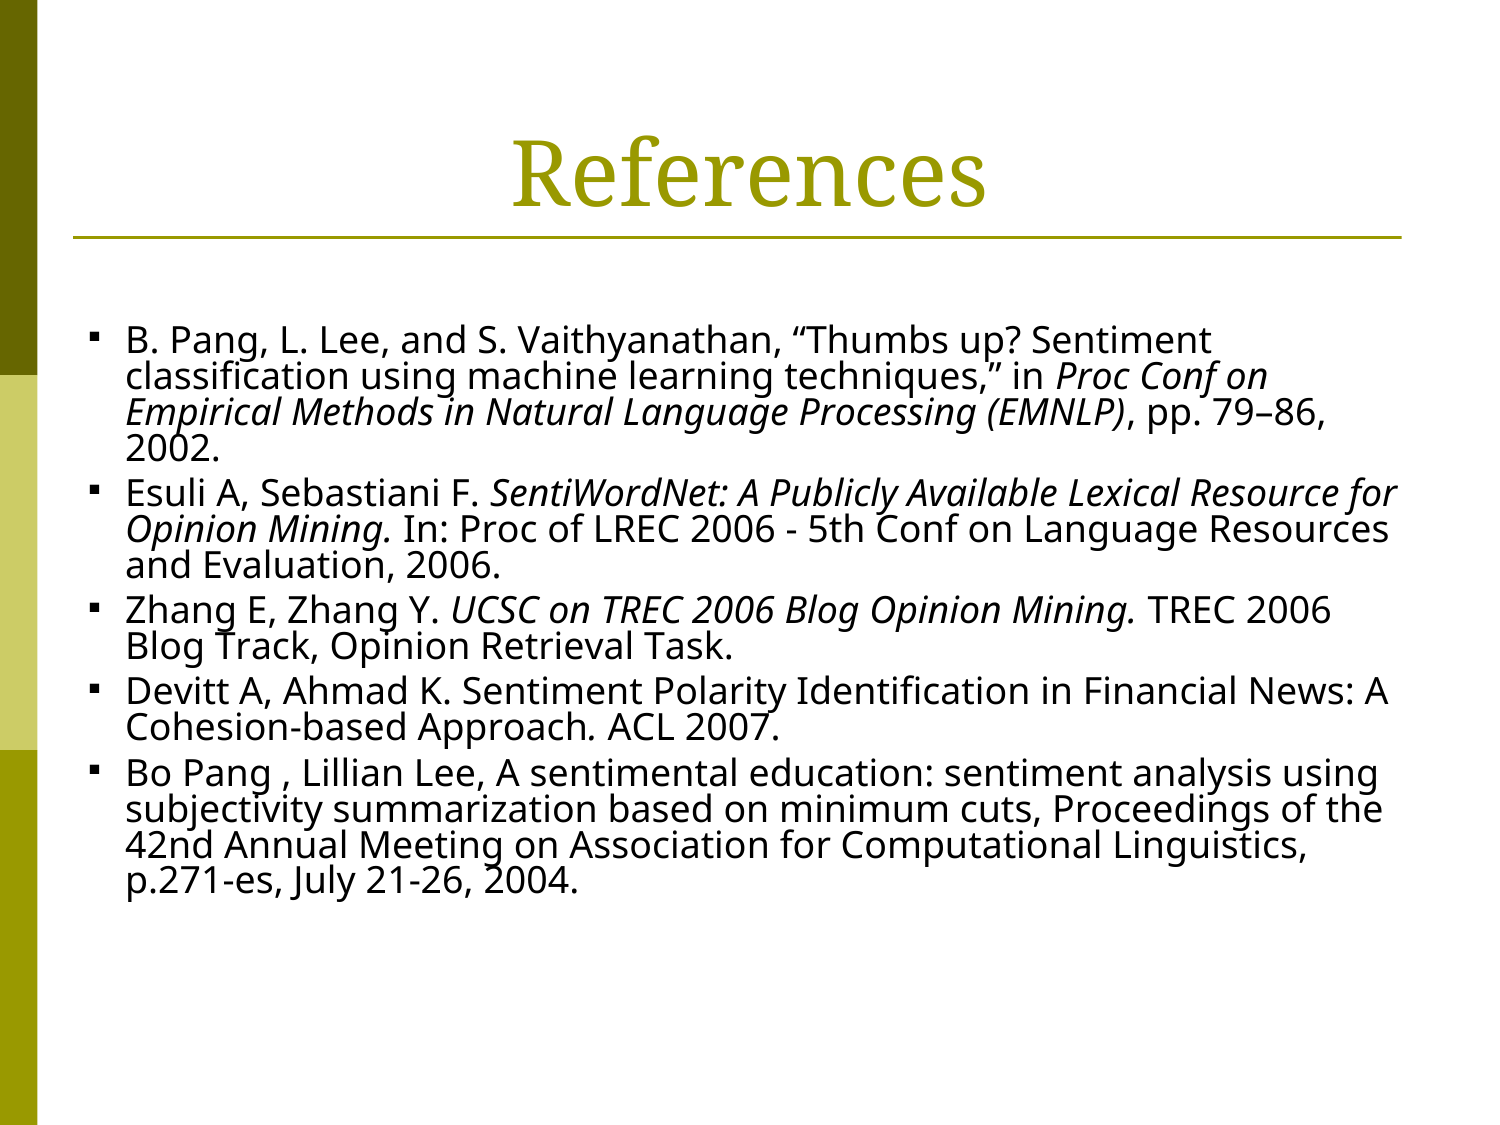

# References
B. Pang, L. Lee, and S. Vaithyanathan, “Thumbs up? Sentiment classification using machine learning techniques,” in Proc Conf on Empirical Methods in Natural Language Processing (EMNLP), pp. 79–86, 2002.
Esuli A, Sebastiani F. SentiWordNet: A Publicly Available Lexical Resource for Opinion Mining. In: Proc of LREC 2006 - 5th Conf on Language Resources and Evaluation, 2006.
Zhang E, Zhang Y. UCSC on TREC 2006 Blog Opinion Mining. TREC 2006 Blog Track, Opinion Retrieval Task.
Devitt A, Ahmad K. Sentiment Polarity Identification in Financial News: A Cohesion-based Approach. ACL 2007.
Bo Pang , Lillian Lee, A sentimental education: sentiment analysis using subjectivity summarization based on minimum cuts, Proceedings of the 42nd Annual Meeting on Association for Computational Linguistics, p.271-es, July 21-26, 2004.